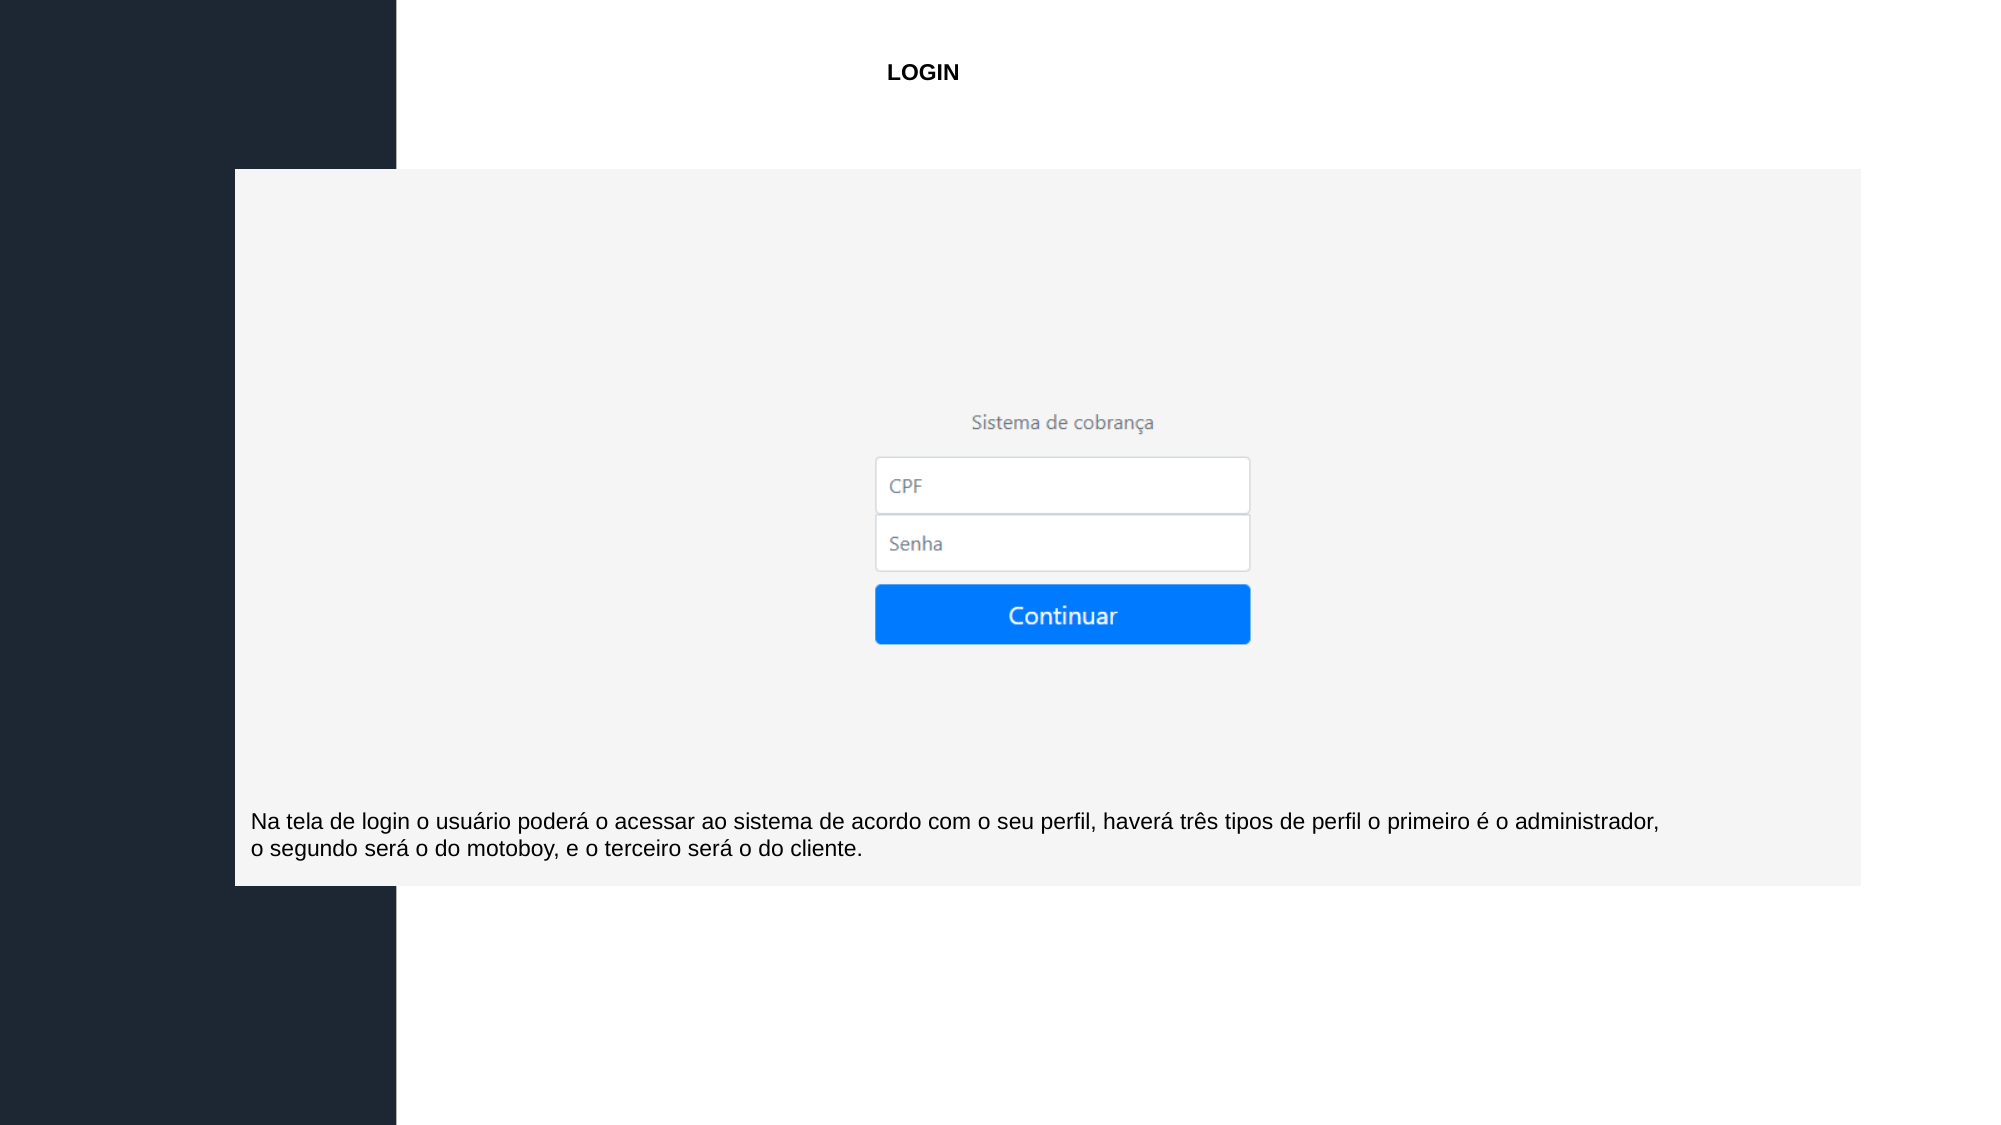

Na tela de login o usuário poderá o acessar ao sistema de acordo com o seu perfil, haverá três tipos de perfil o primeiro é o administrador,
o segundo será o do motoboy, e o terceiro será o do cliente.